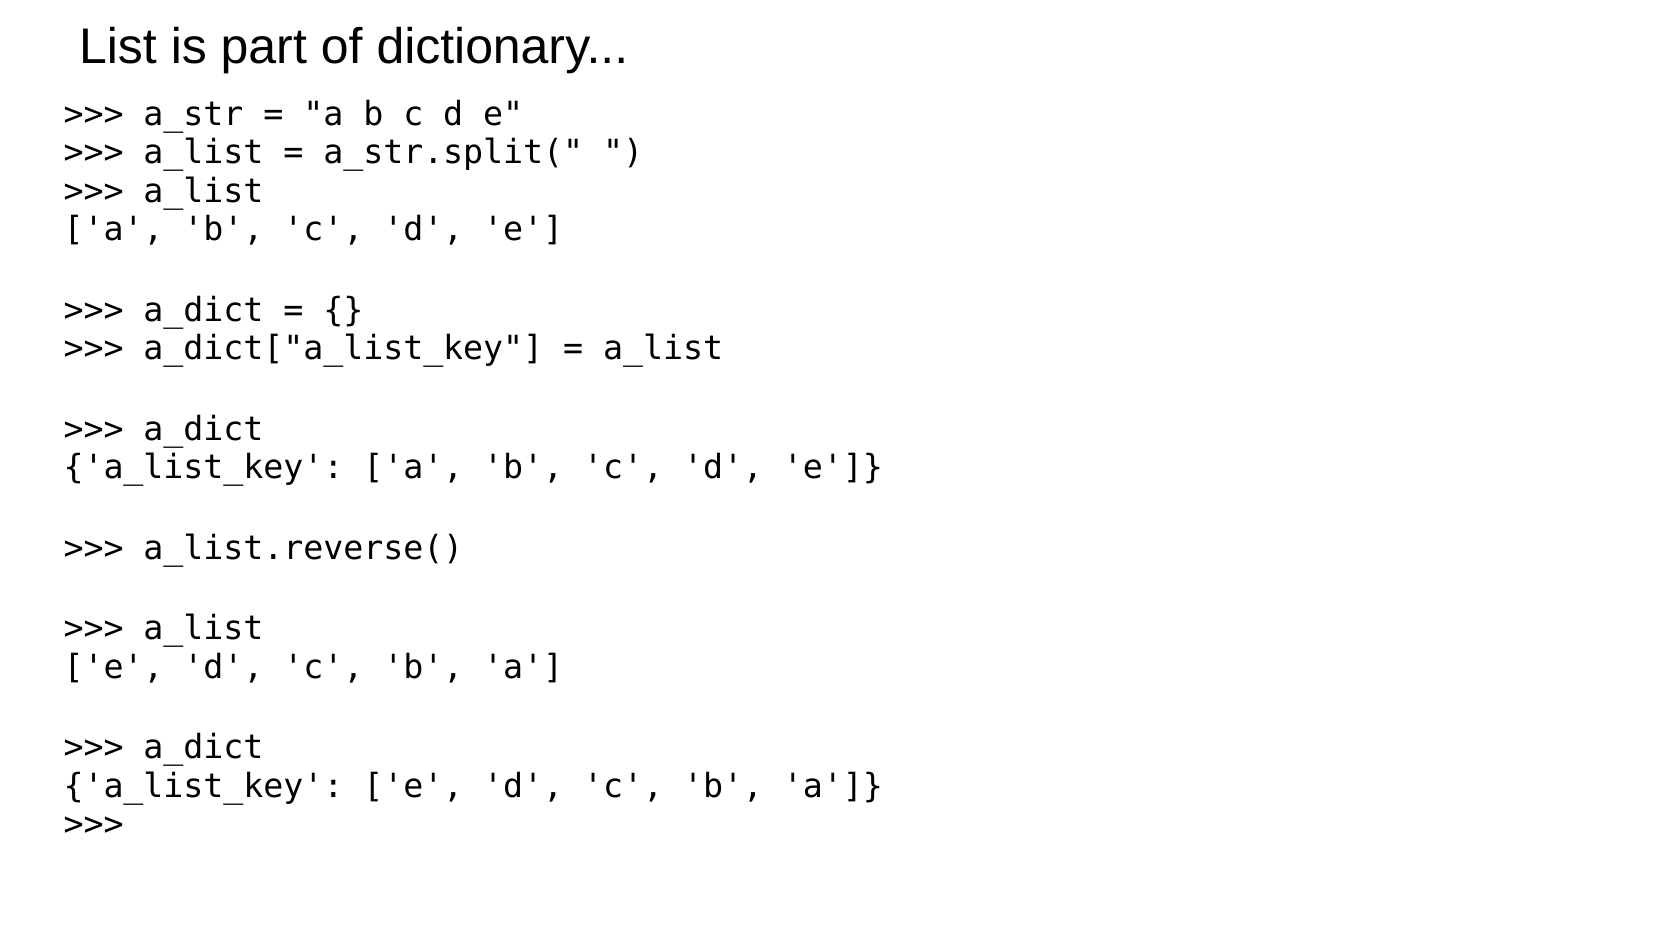

# List is part of dictionary...
>>> a_str = "a b c d e"
>>> a_list = a_str.split(" ")
>>> a_list
['a', 'b', 'c', 'd', 'e']
>>> a_dict = {}
>>> a_dict["a_list_key"] = a_list
>>> a_dict
{'a_list_key': ['a', 'b', 'c', 'd', 'e']}
>>> a_list.reverse()
>>> a_list
['e', 'd', 'c', 'b', 'a']
>>> a_dict
{'a_list_key': ['e', 'd', 'c', 'b', 'a']}
>>>